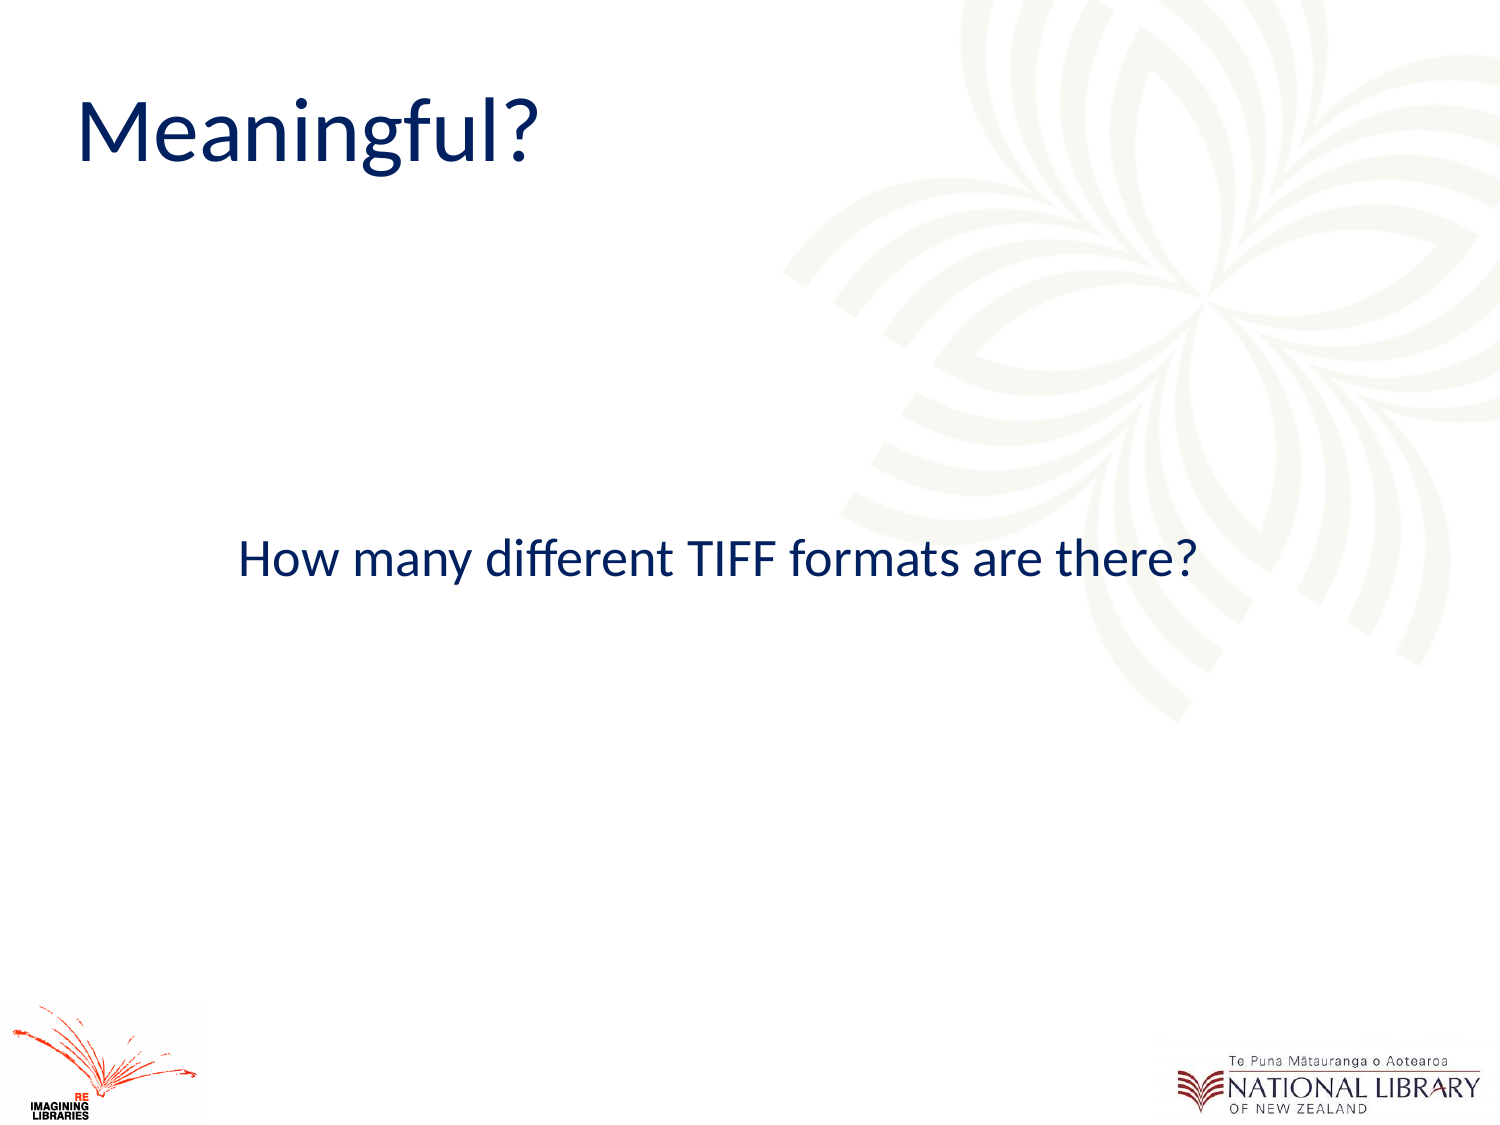

# Meaningful?
How many different TIFF formats are there?